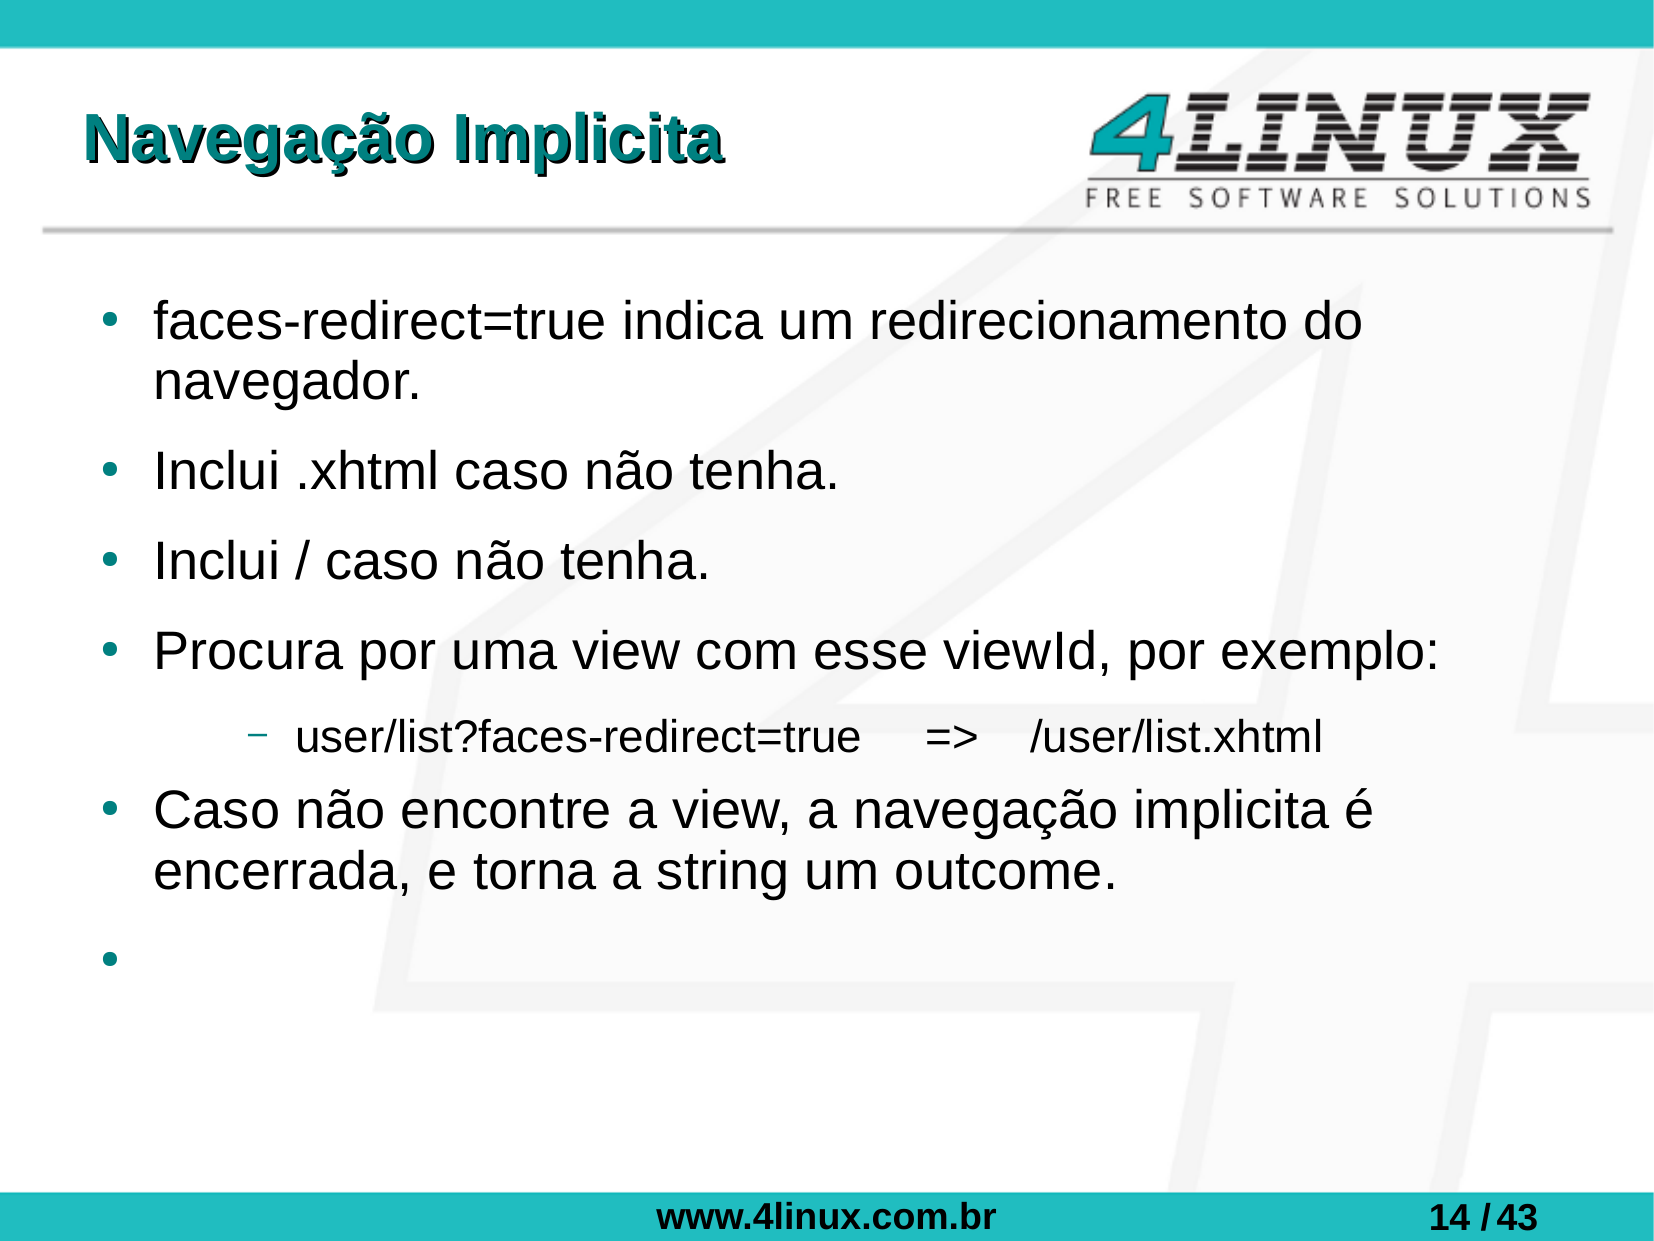

# Navegação Implicita
faces-redirect=true indica um redirecionamento do navegador.
Inclui .xhtml caso não tenha.
Inclui / caso não tenha.
Procura por uma view com esse viewId, por exemplo:
user/list?faces-redirect=true => /user/list.xhtml
Caso não encontre a view, a navegação implicita é encerrada, e torna a string um outcome.